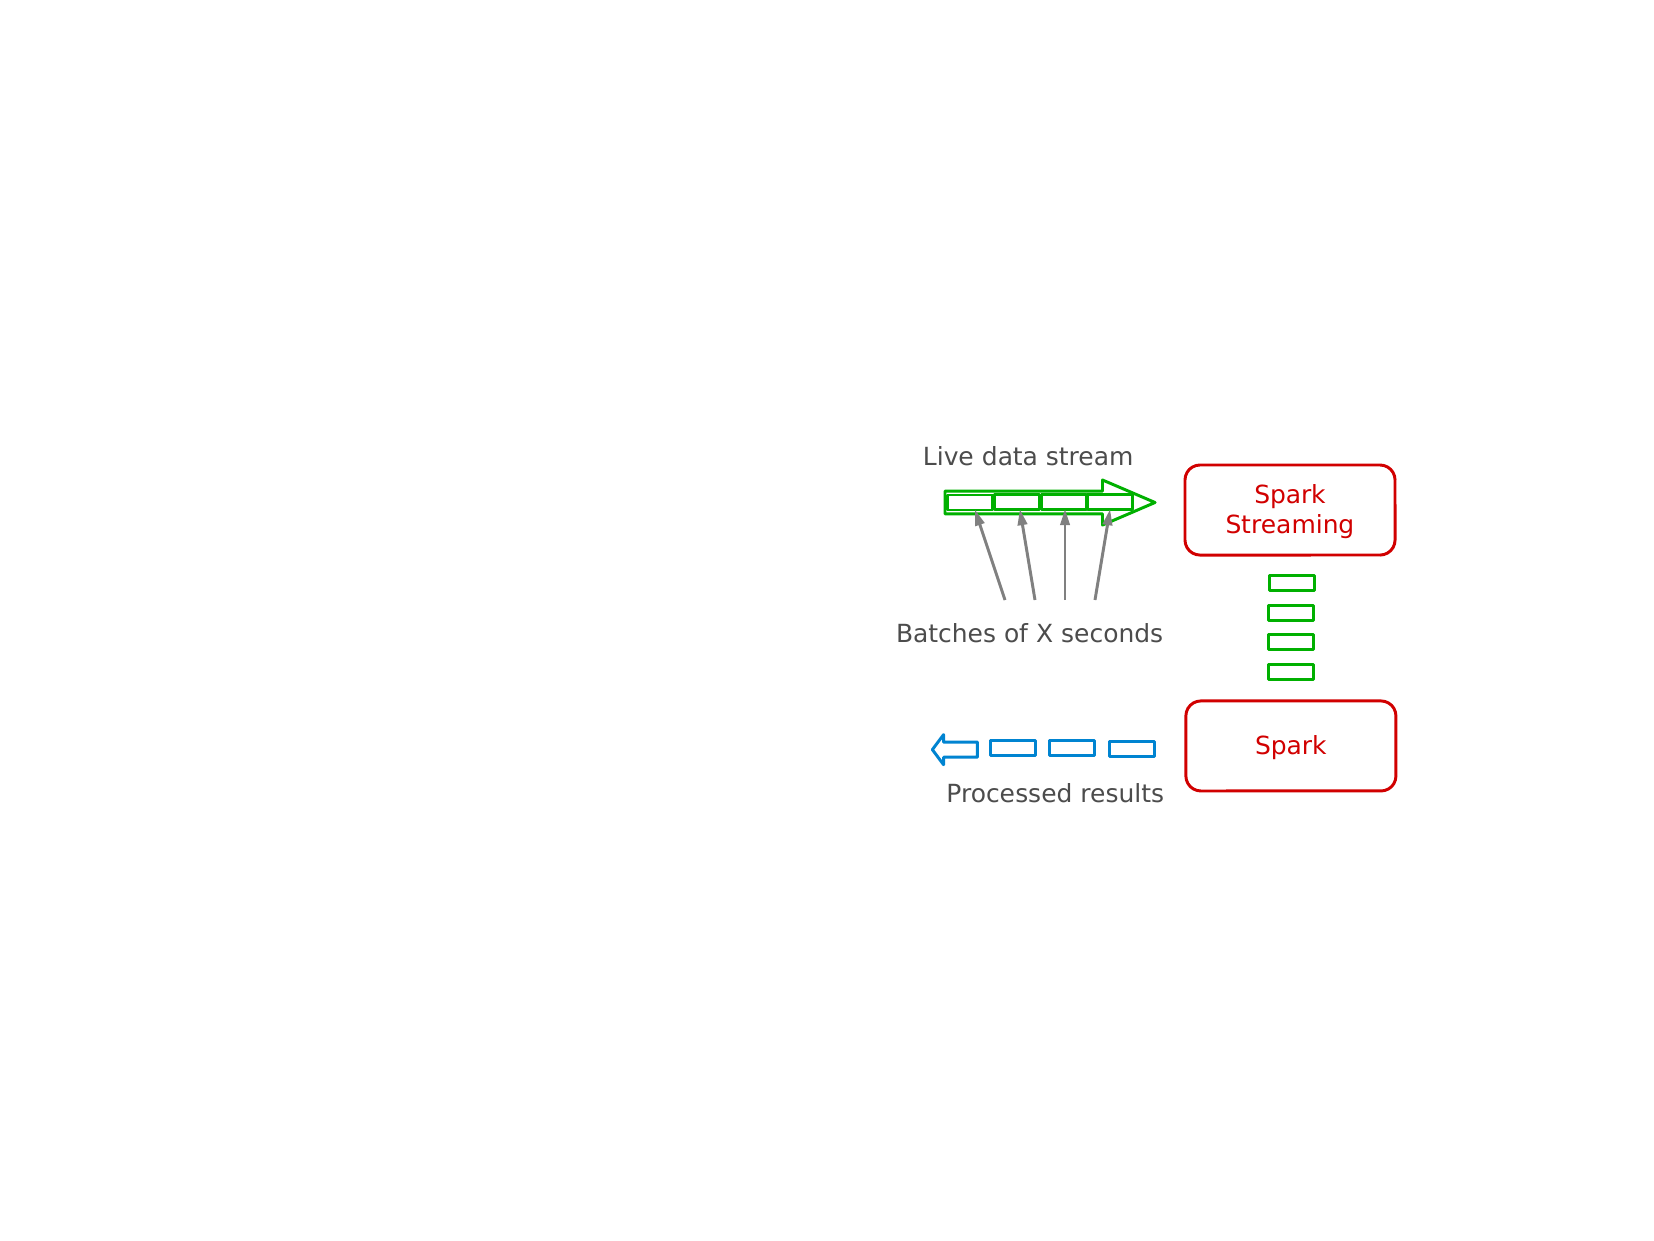

Live data stream
Spark
Streaming
Batches of X seconds
Spark
Processed results